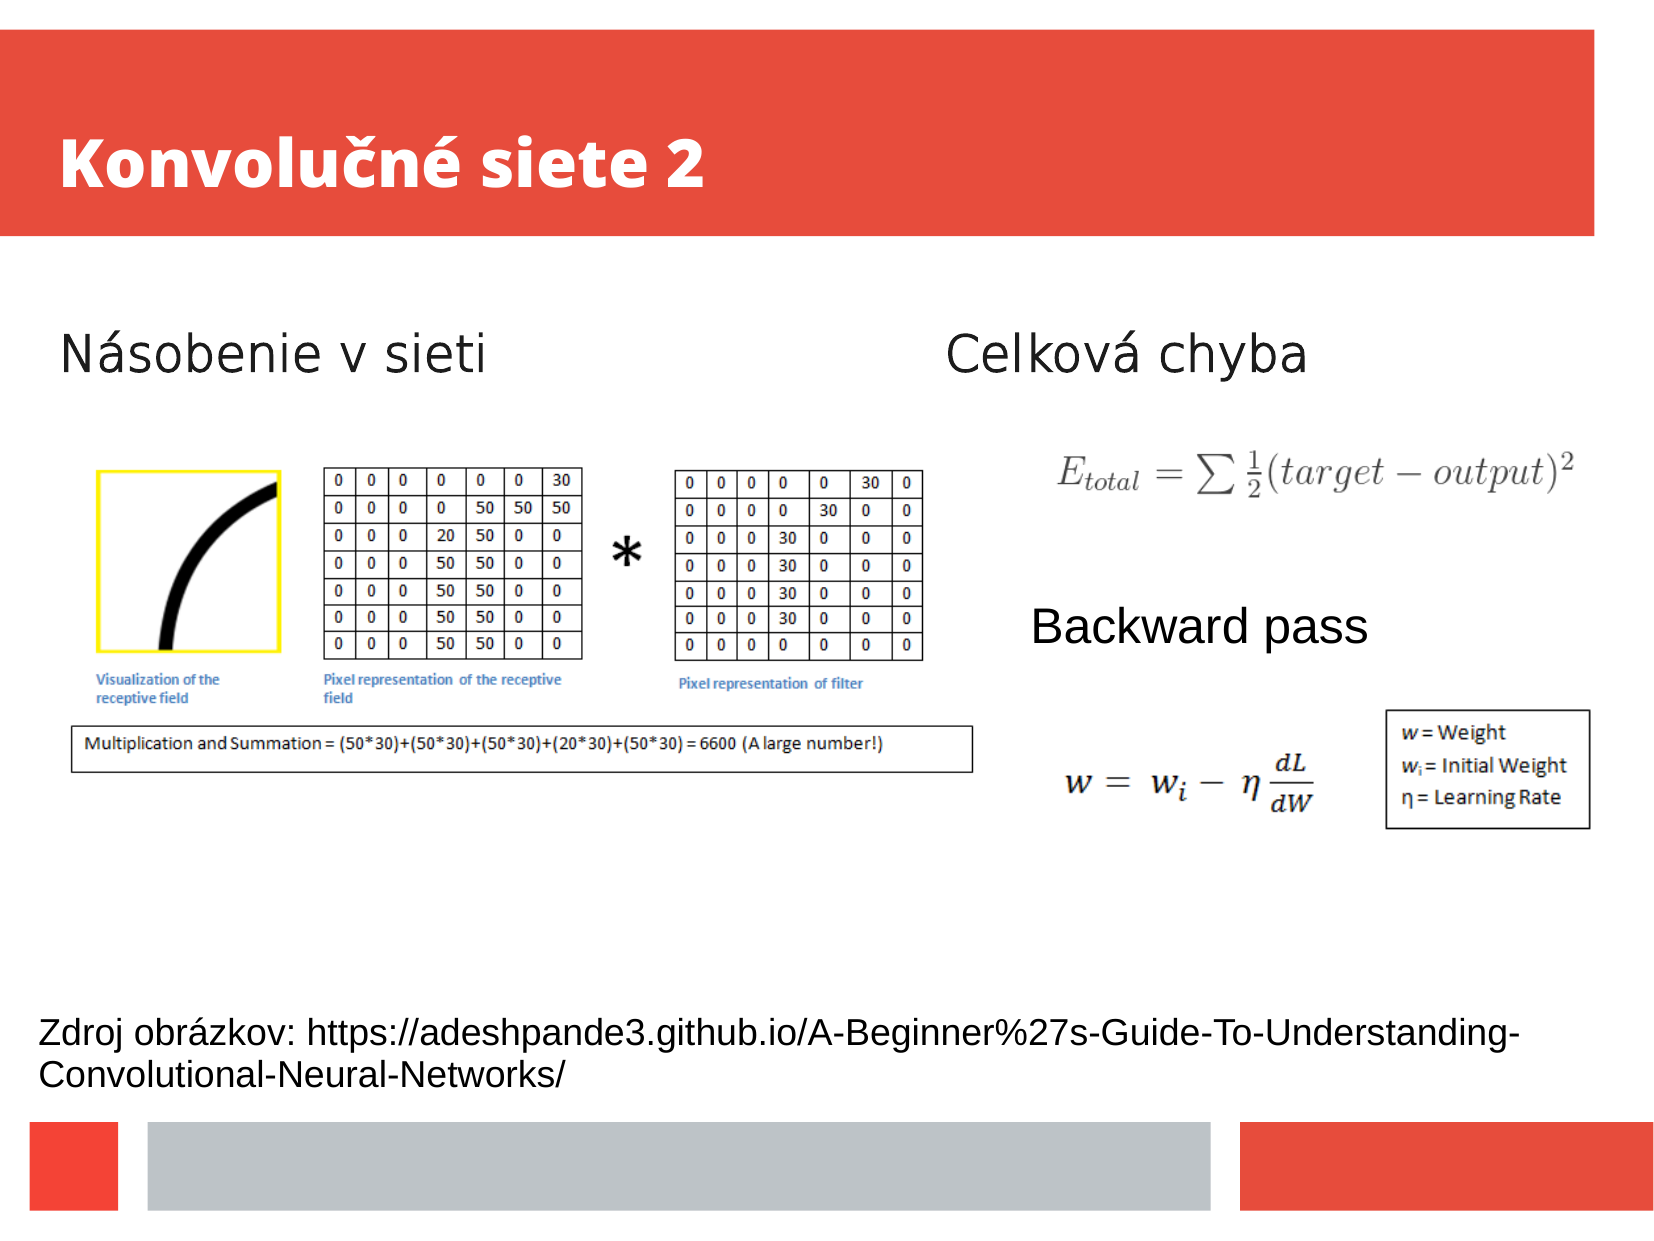

# Konvolučné siete 2
Násobenie v sieti							Celková chyba
Backward pass
Zdroj obrázkov: https://adeshpande3.github.io/A-Beginner%27s-Guide-To-Understanding-Convolutional-Neural-Networks/